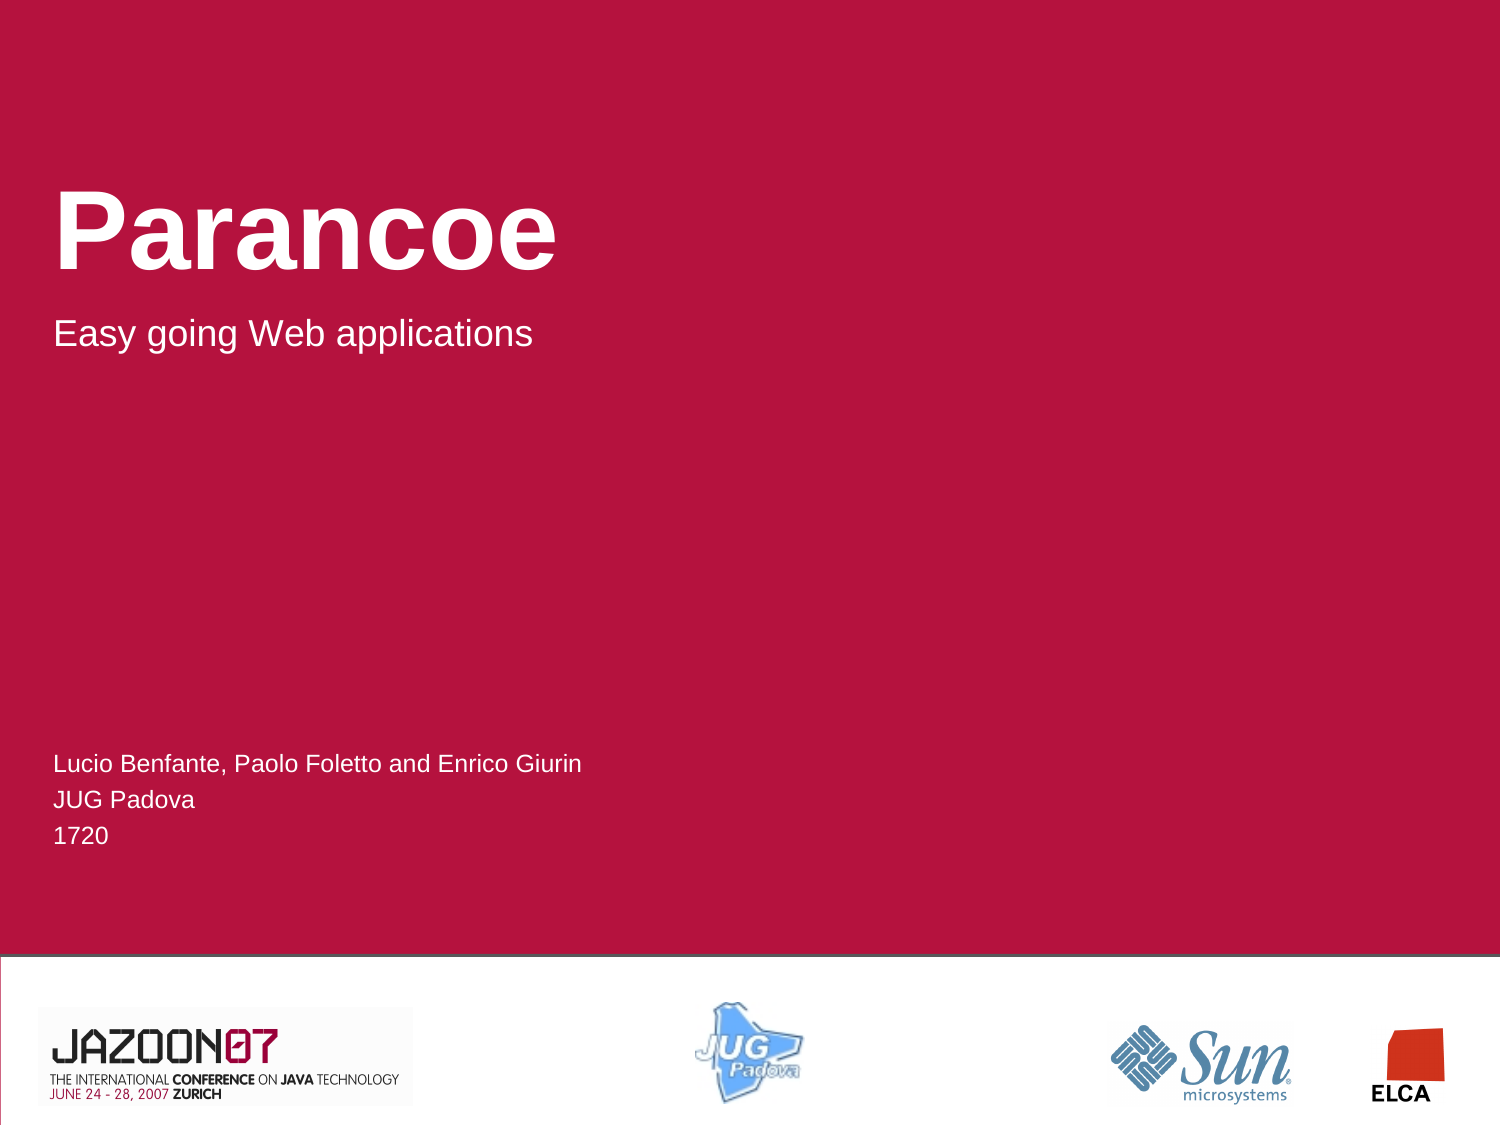

# Parancoe
Easy going Web applications
Lucio Benfante, Paolo Foletto and Enrico Giurin
JUG Padova
1720